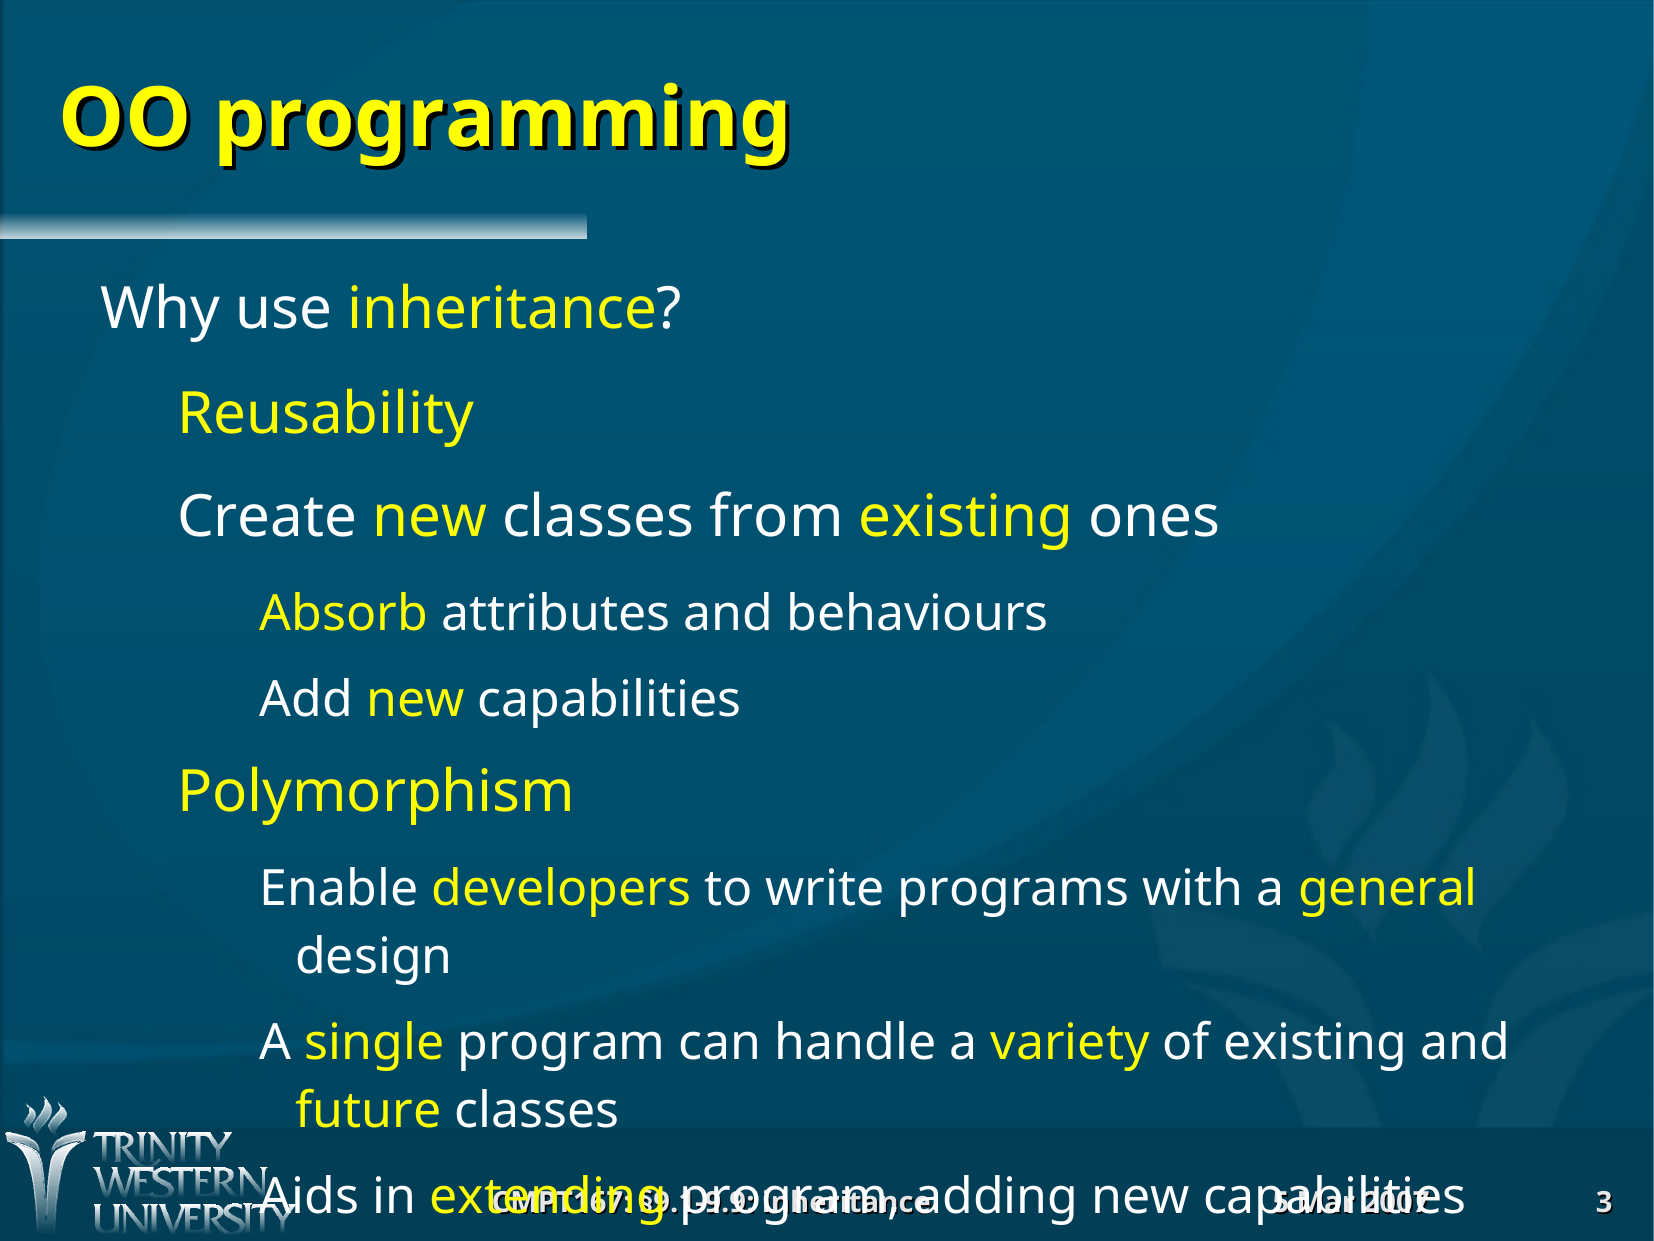

# OO programming
Why use inheritance?
Reusability
Create new classes from existing ones
Absorb attributes and behaviours
Add new capabilities
Polymorphism
Enable developers to write programs with a general design
A single program can handle a variety of existing and future classes
Aids in extending program, adding new capabilities
CMPT167: §9.1-9.9: inheritance
5 Mar 2007
3